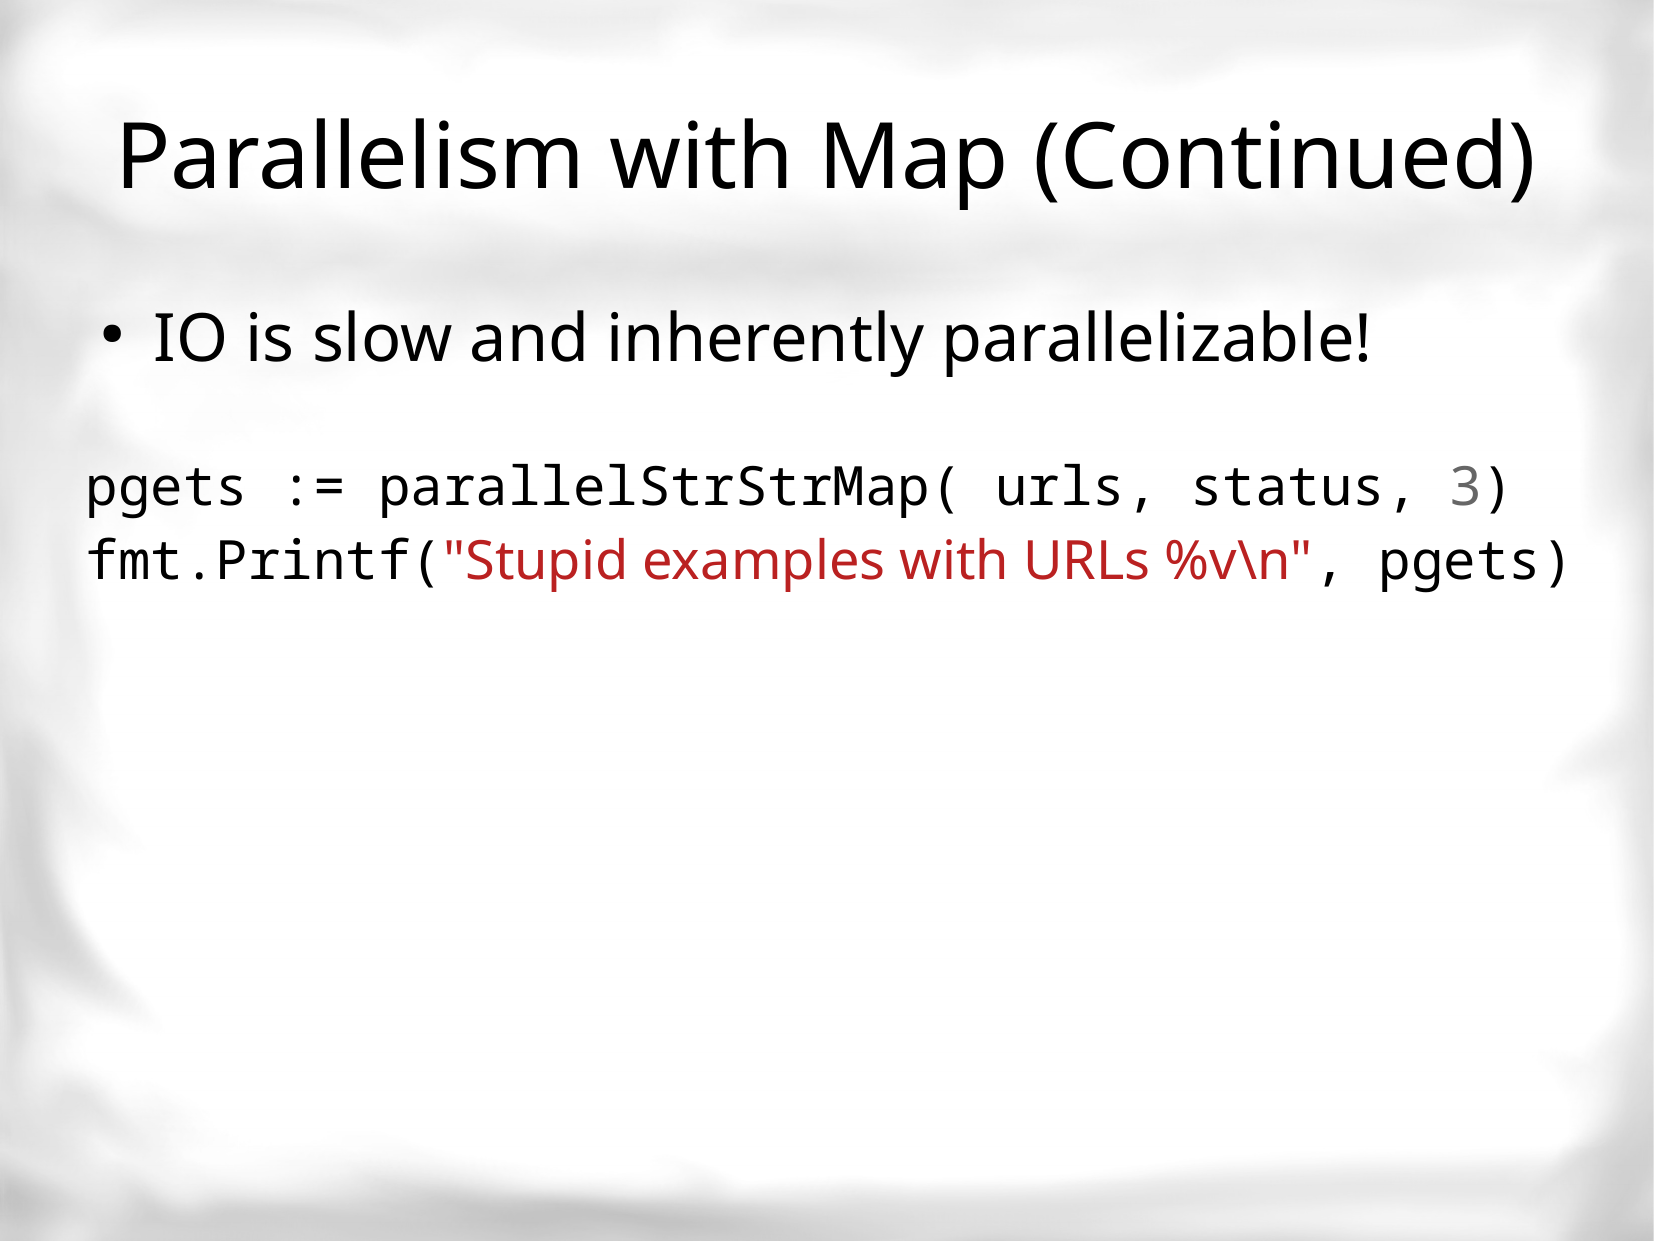

# Parallelism with Map (Continued)
IO is slow and inherently parallelizable!
pgets := parallelStrStrMap( urls, status, 3)
fmt.Printf("Stupid examples with URLs %v\n", pgets)